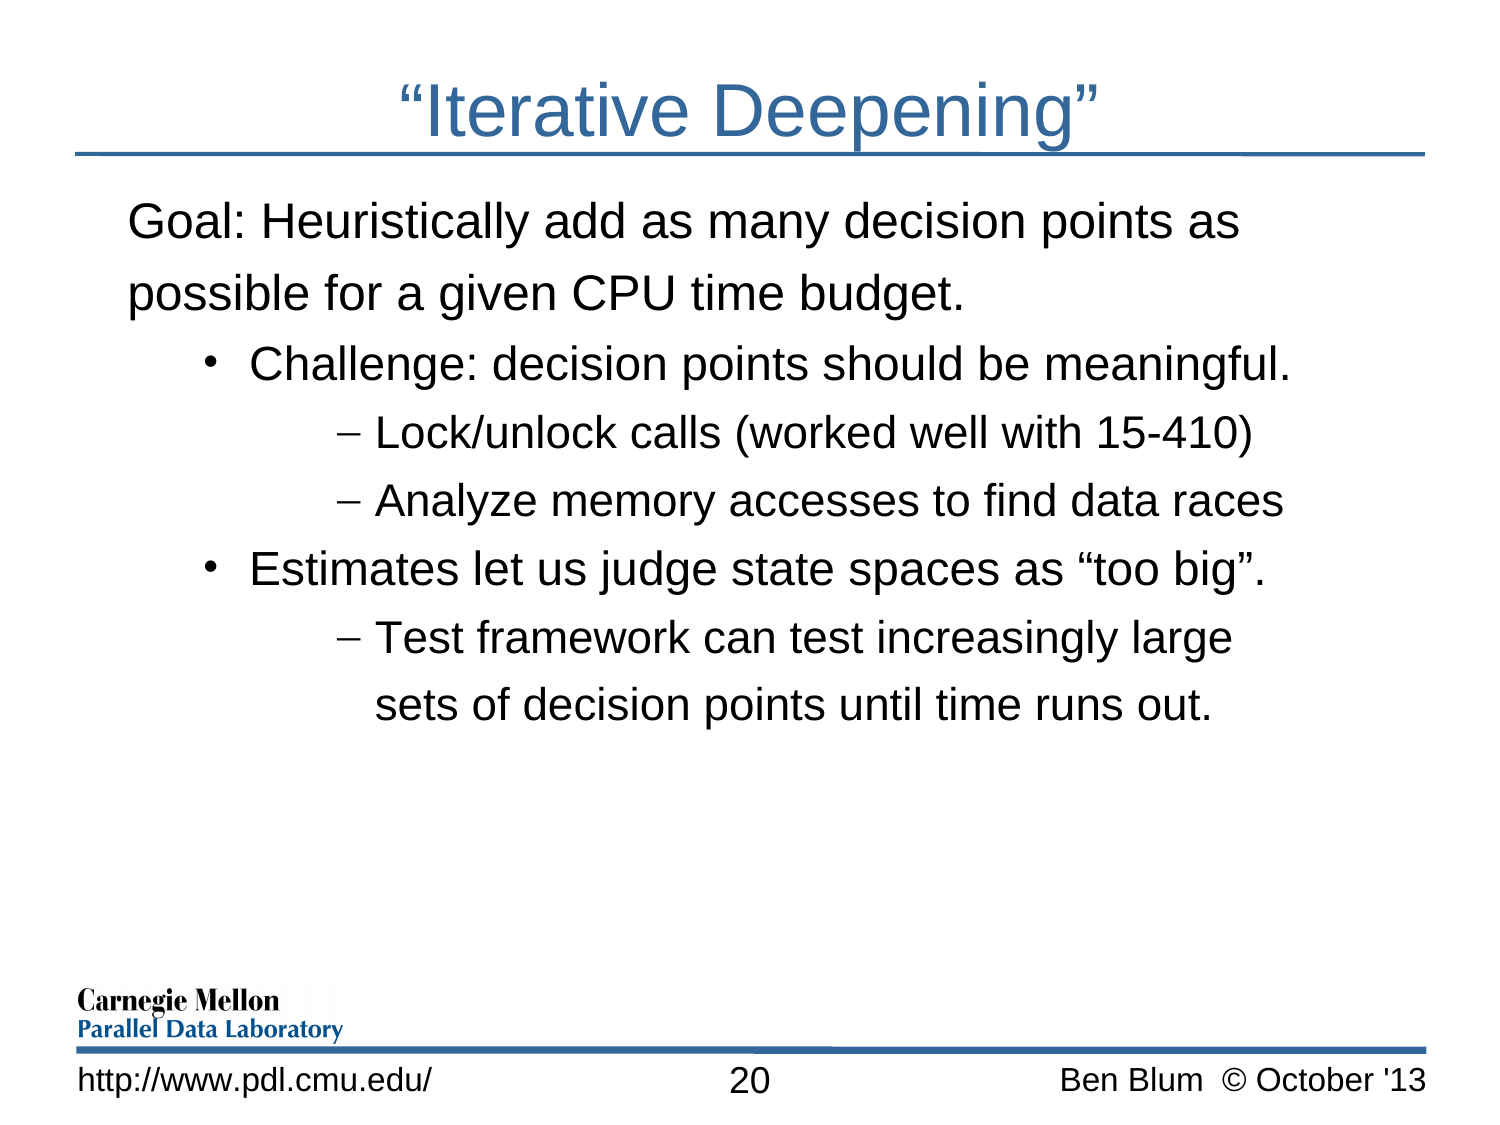

# “Iterative Deepening”
Goal: Heuristically add as many decision points as
possible for a given CPU time budget.
Challenge: decision points should be meaningful.
Lock/unlock calls (worked well with 15-410)
Analyze memory accesses to find data races
Estimates let us judge state spaces as “too big”.
Test framework can test increasingly large
sets of decision points until time runs out.
20